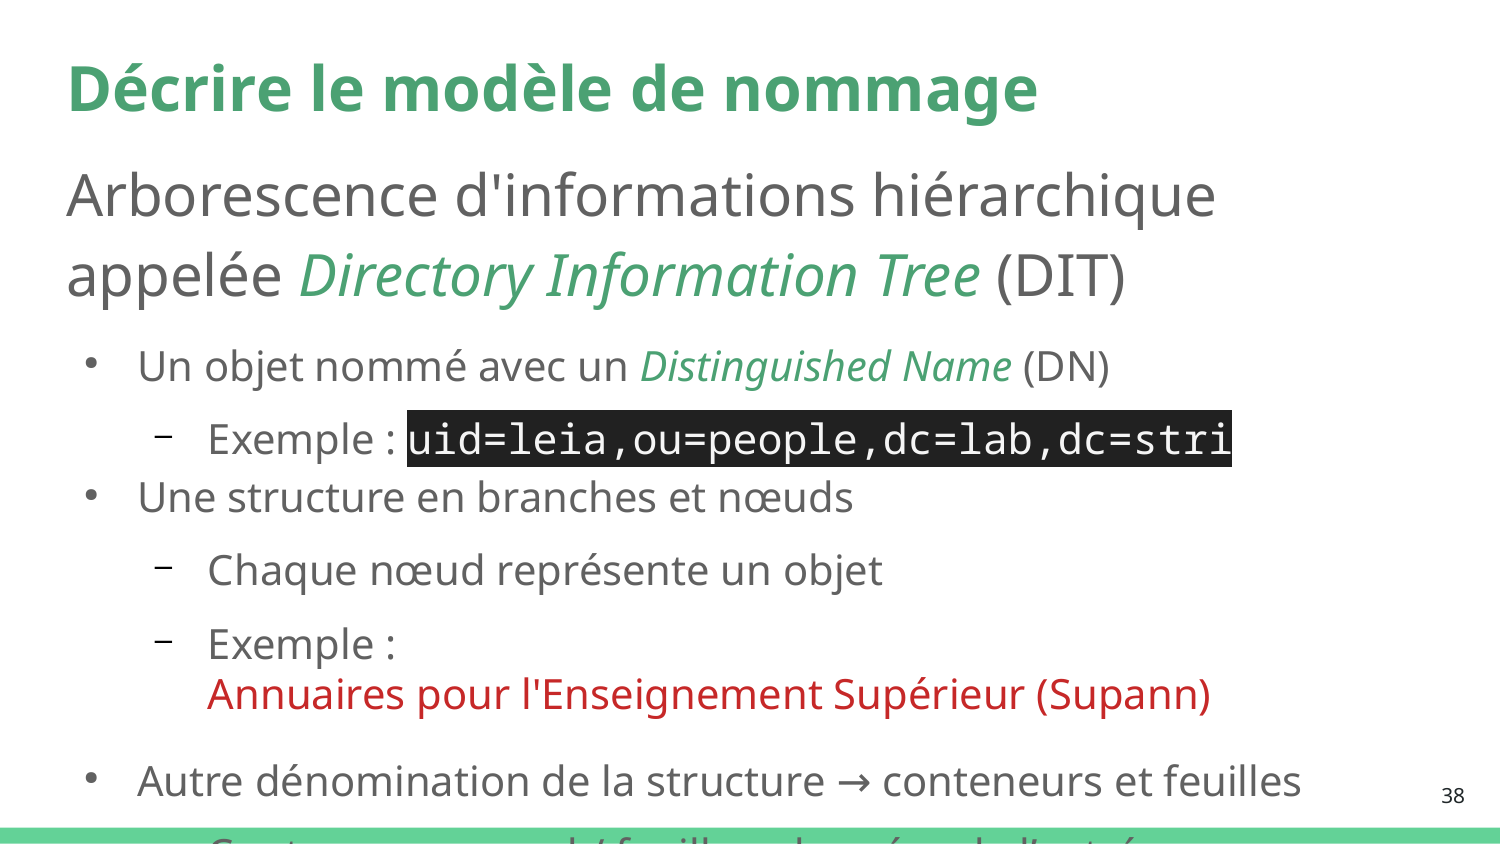

Décrire le modèle de nommage
# Arborescence d'informations hiérarchique appelée Directory Information Tree (DIT)
Un objet nommé avec un Distinguished Name (DN)
Exemple : uid=leia,ou=people,dc=lab,dc=stri
Une structure en branches et nœuds
Chaque nœud représente un objet
Exemple : Annuaires pour l'Enseignement Supérieur (Supann)
Autre dénomination de la structure → conteneurs et feuilles
Conteneur = nœud / feuille = données de l’entrée